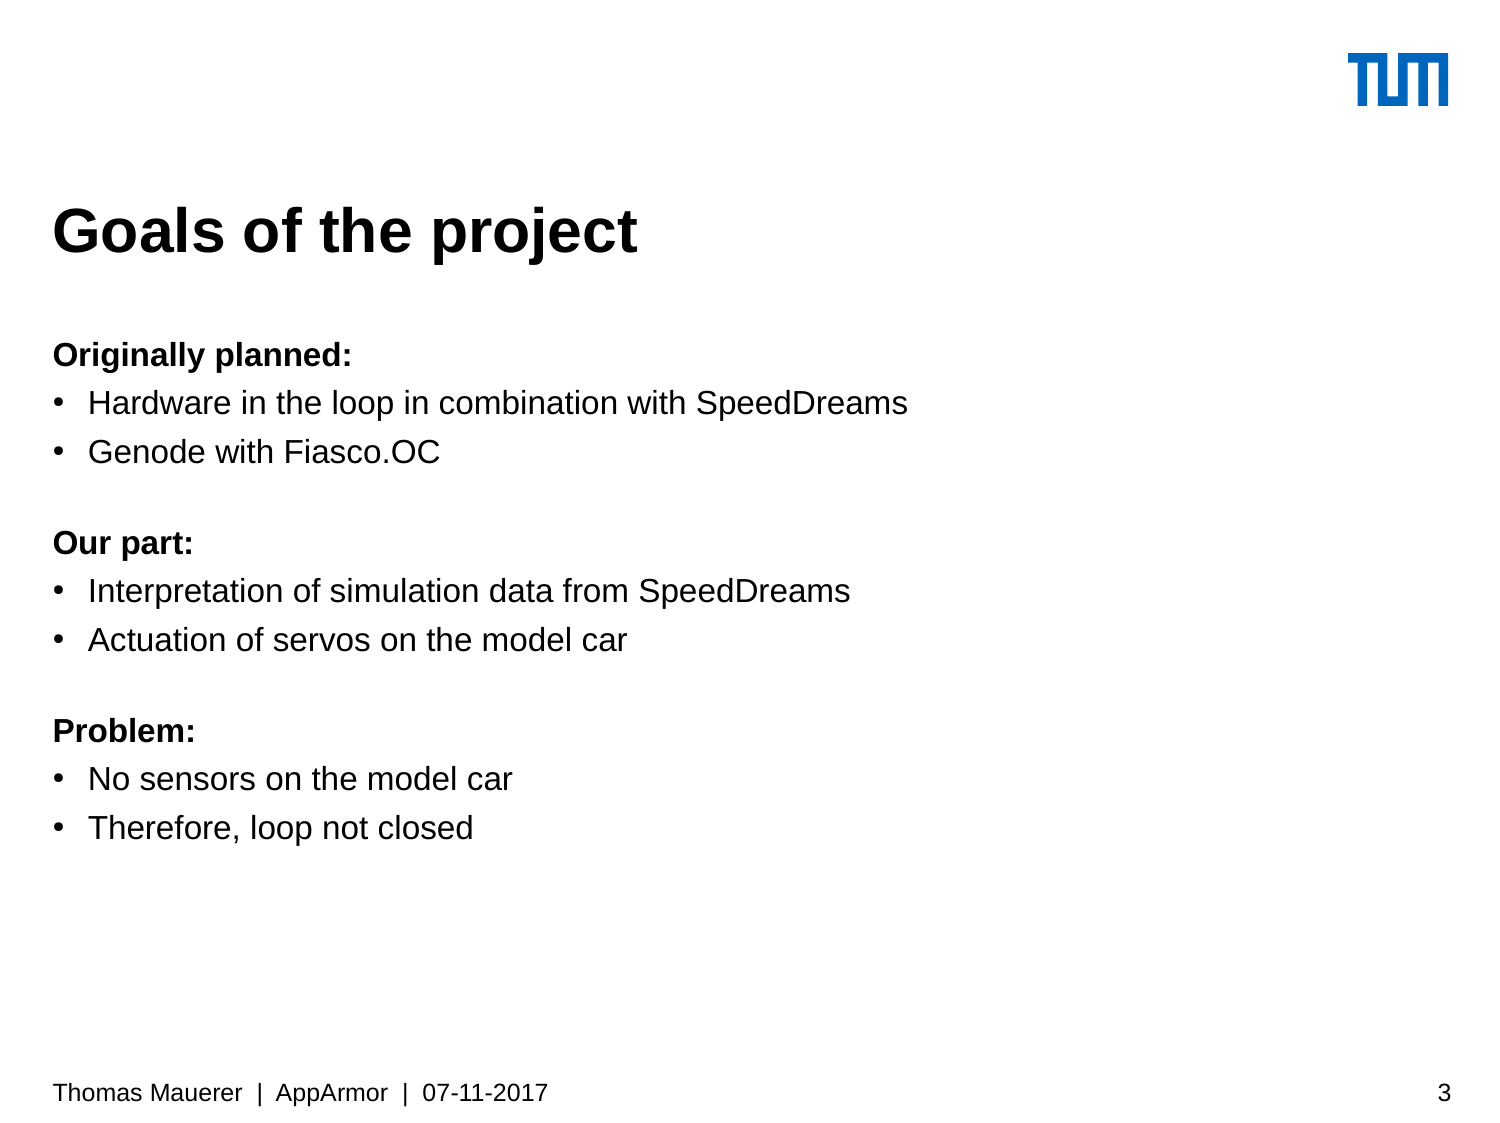

# Goals of the project
Originally planned:
Hardware in the loop in combination with SpeedDreams
Genode with Fiasco.OC
Our part:
Interpretation of simulation data from SpeedDreams
Actuation of servos on the model car
Problem:
No sensors on the model car
Therefore, loop not closed
Thomas Mauerer | AppArmor | 07-11-2017
3